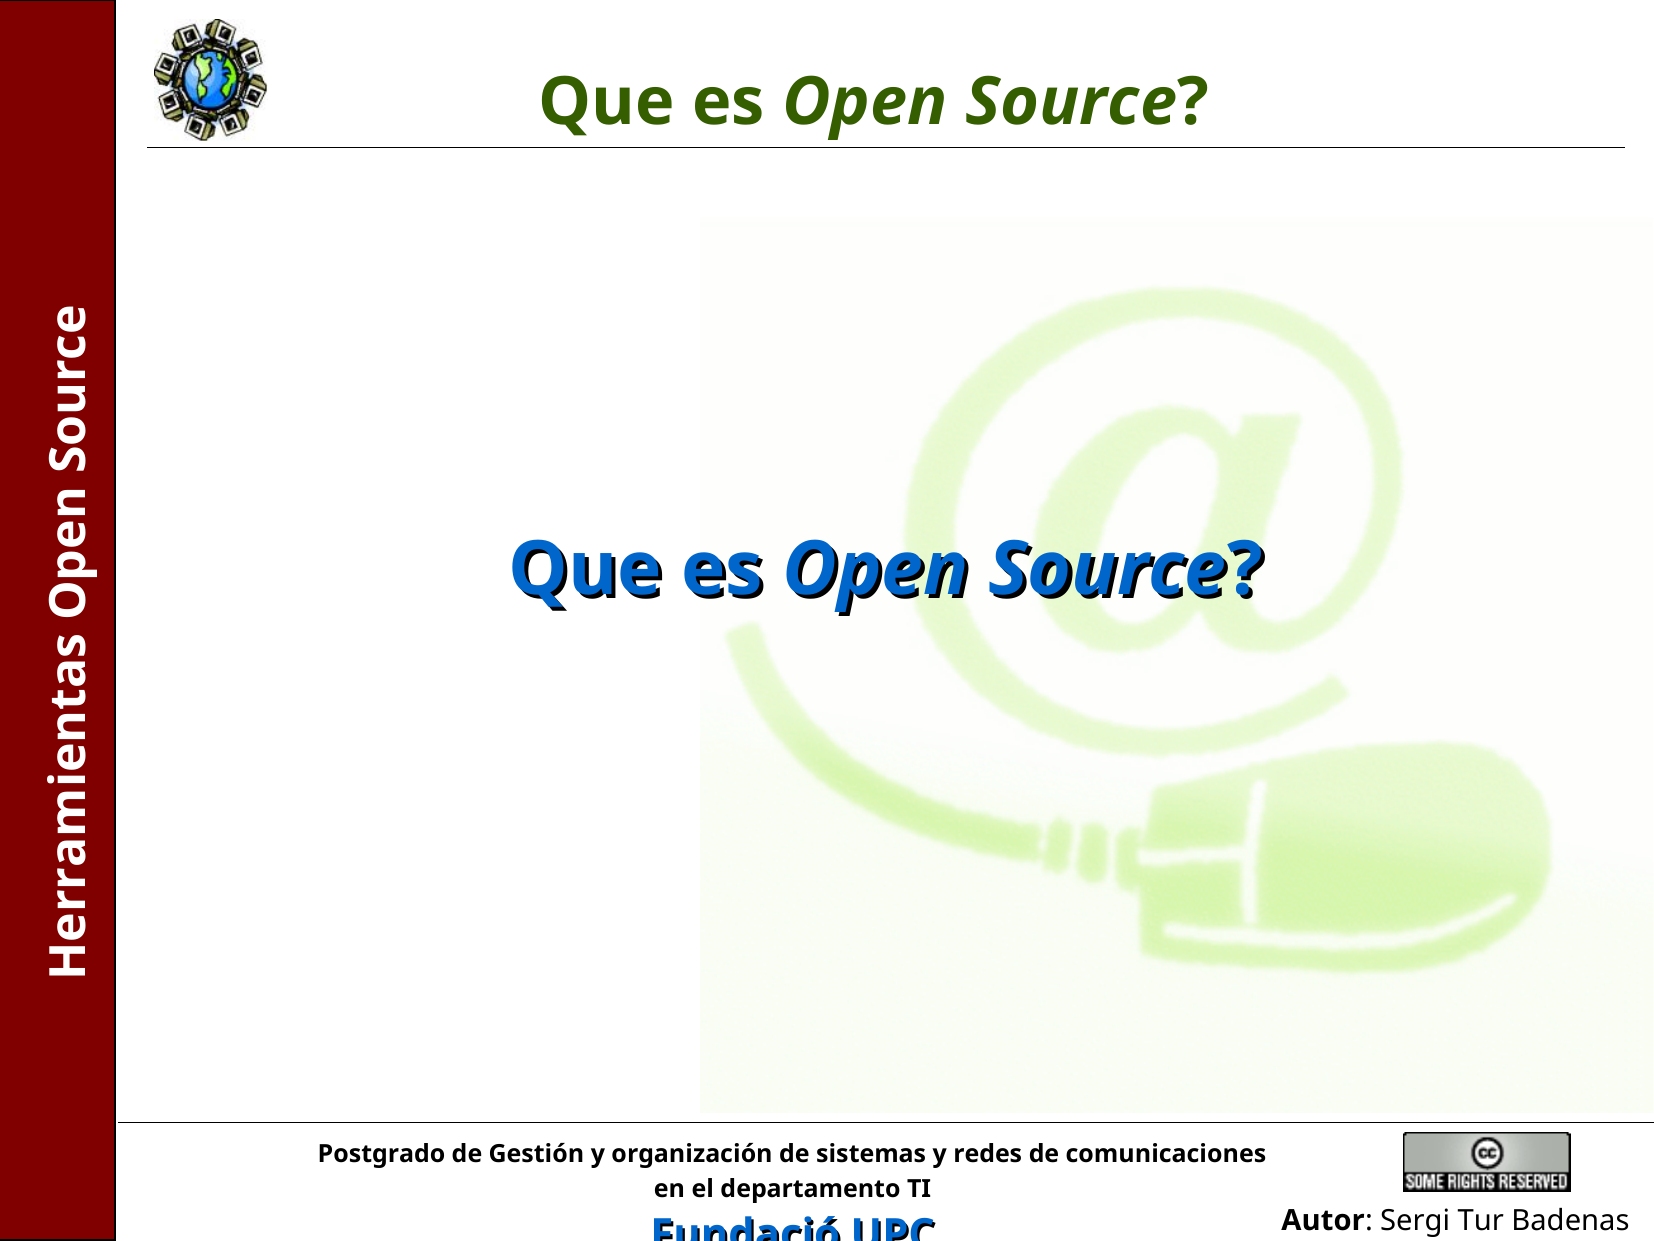

# Que es Open Source?
Que es Open Source?